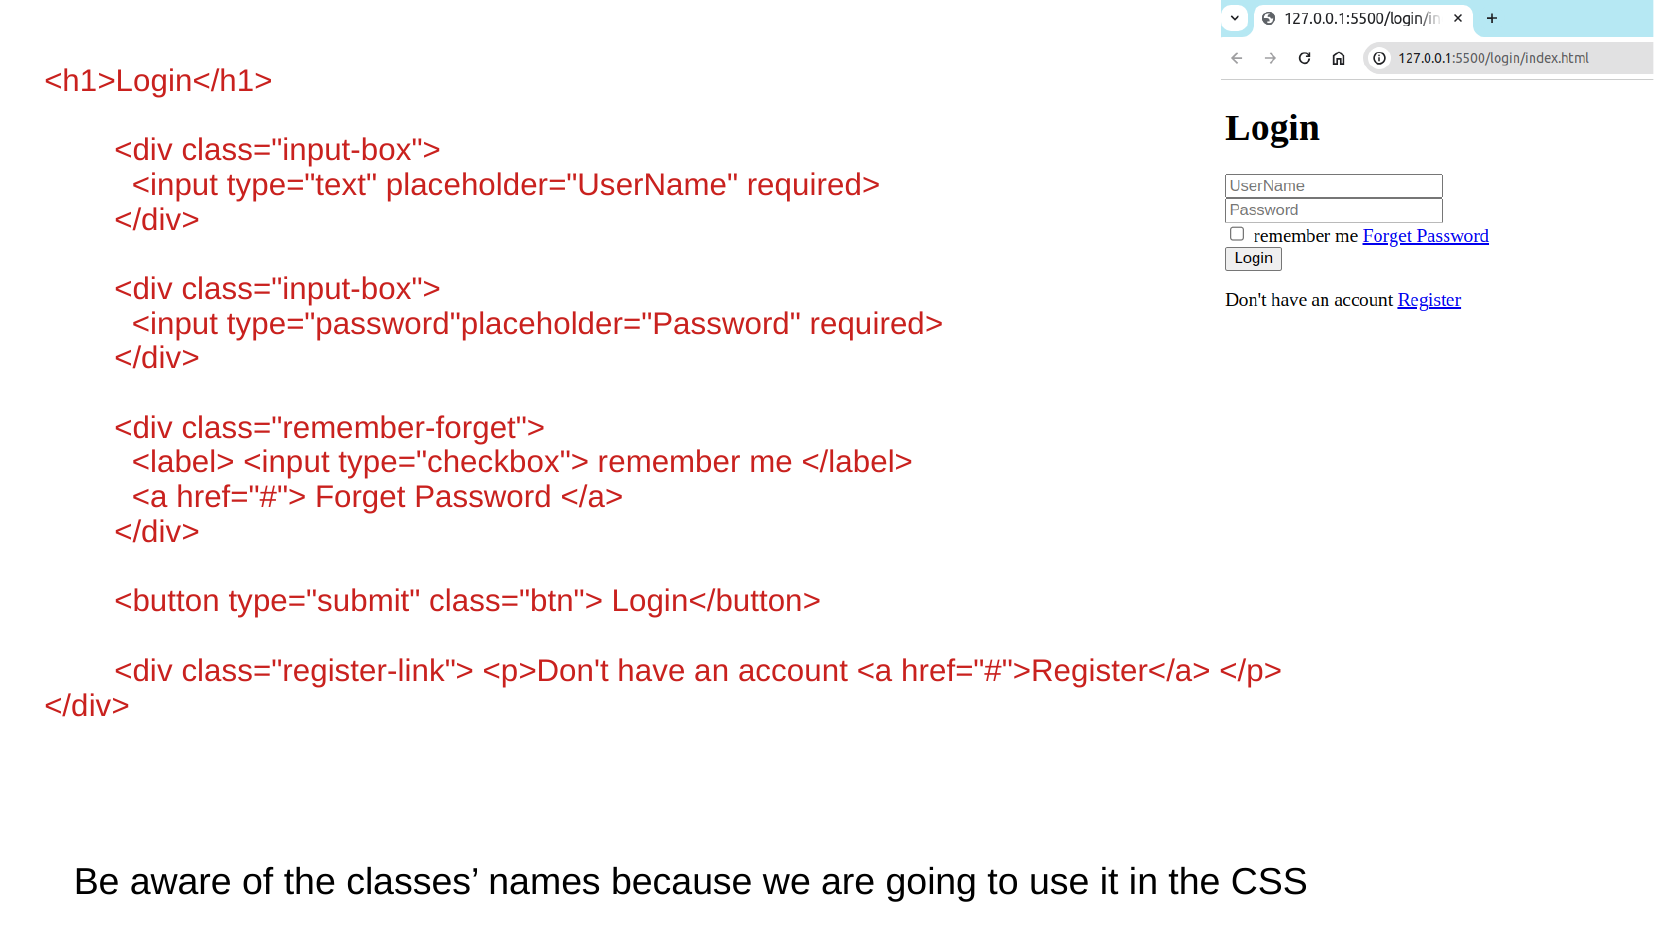

<h1>Login</h1>
 <div class="input-box">
 <input type="text" placeholder="UserName" required>
 </div>
 <div class="input-box">
 <input type="password"placeholder="Password" required>
 </div>
 <div class="remember-forget">
 <label> <input type="checkbox"> remember me </label>
 <a href="#"> Forget Password </a>
 </div>
 <button type="submit" class="btn"> Login</button>
 <div class="register-link"> <p>Don't have an account <a href="#">Register</a> </p> </div>
Be aware of the classes’ names because we are going to use it in the CSS